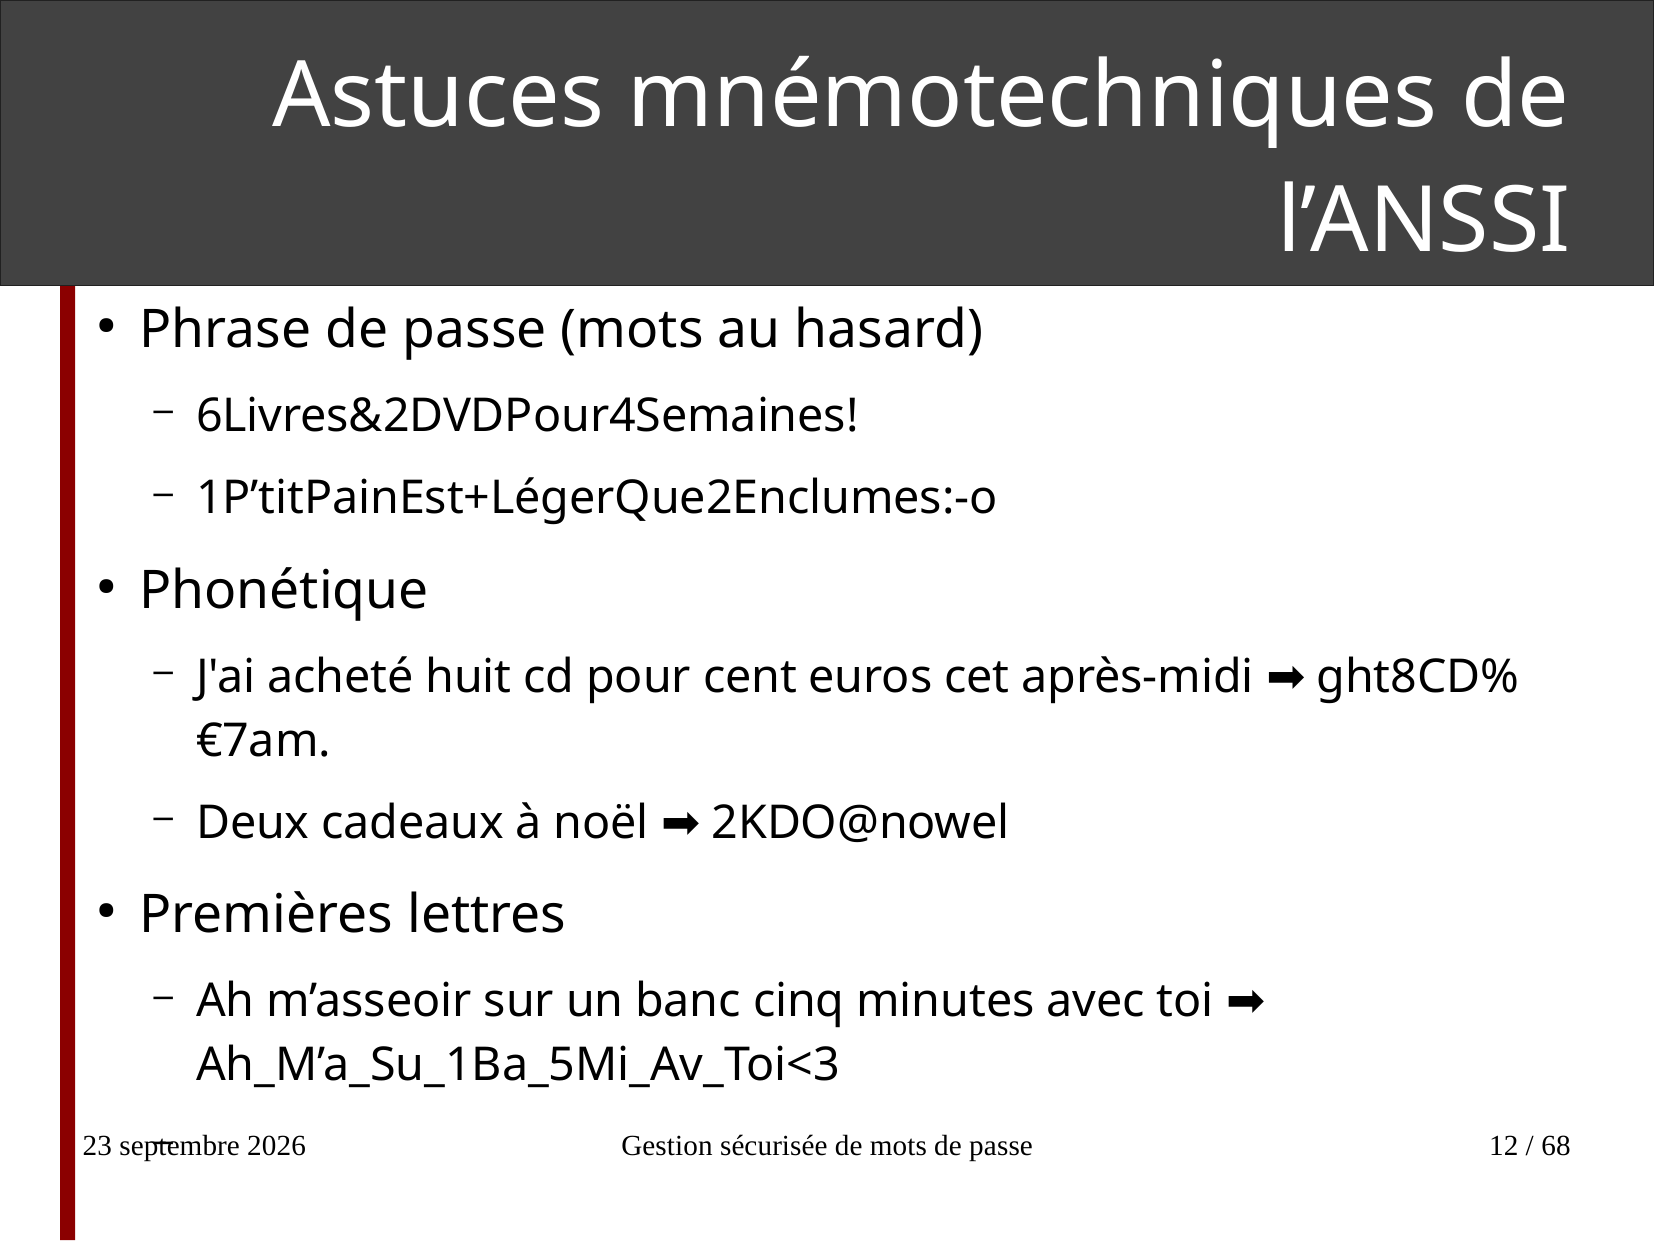

# Astuces mnémotechniques de l’ANSSI
Phrase de passe (mots au hasard)
6Livres&2DVDPour4Semaines!
1P’titPainEst+LégerQue2Enclumes:-o
Phonétique
J'ai acheté huit cd pour cent euros cet après-midi ➡️ ght8CD%€7am.
Deux cadeaux à noël ➡️ 2KDO@nowel
Premières lettres
Ah m’asseoir sur un banc cinq minutes avec toi ➡️ Ah_M’a_Su_1Ba_5Mi_Av_Toi<3
Gestion sécurisée de mots de passe
12